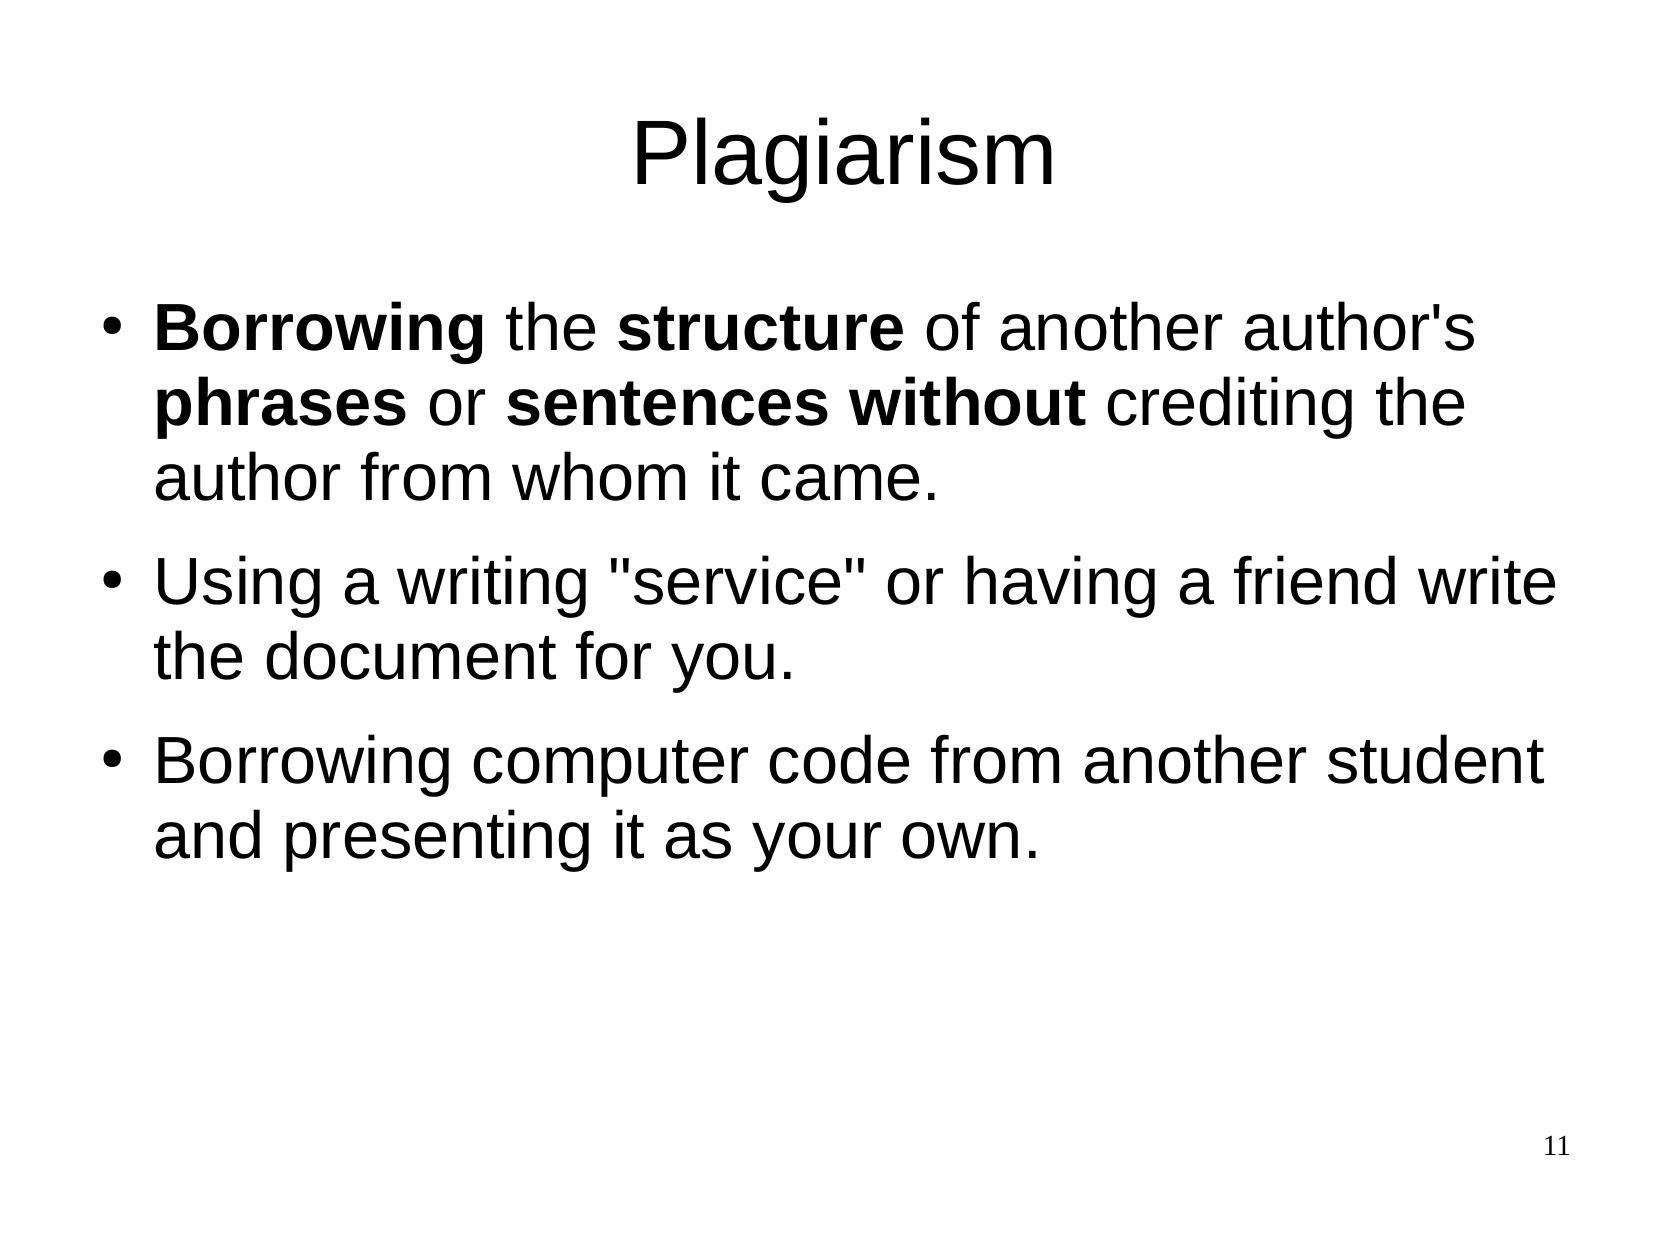

# Plagiarism
Borrowing the structure of another author's phrases or sentences without crediting the author from whom it came.
Using a writing "service" or having a friend write the document for you.
Borrowing computer code from another student and presenting it as your own.
11